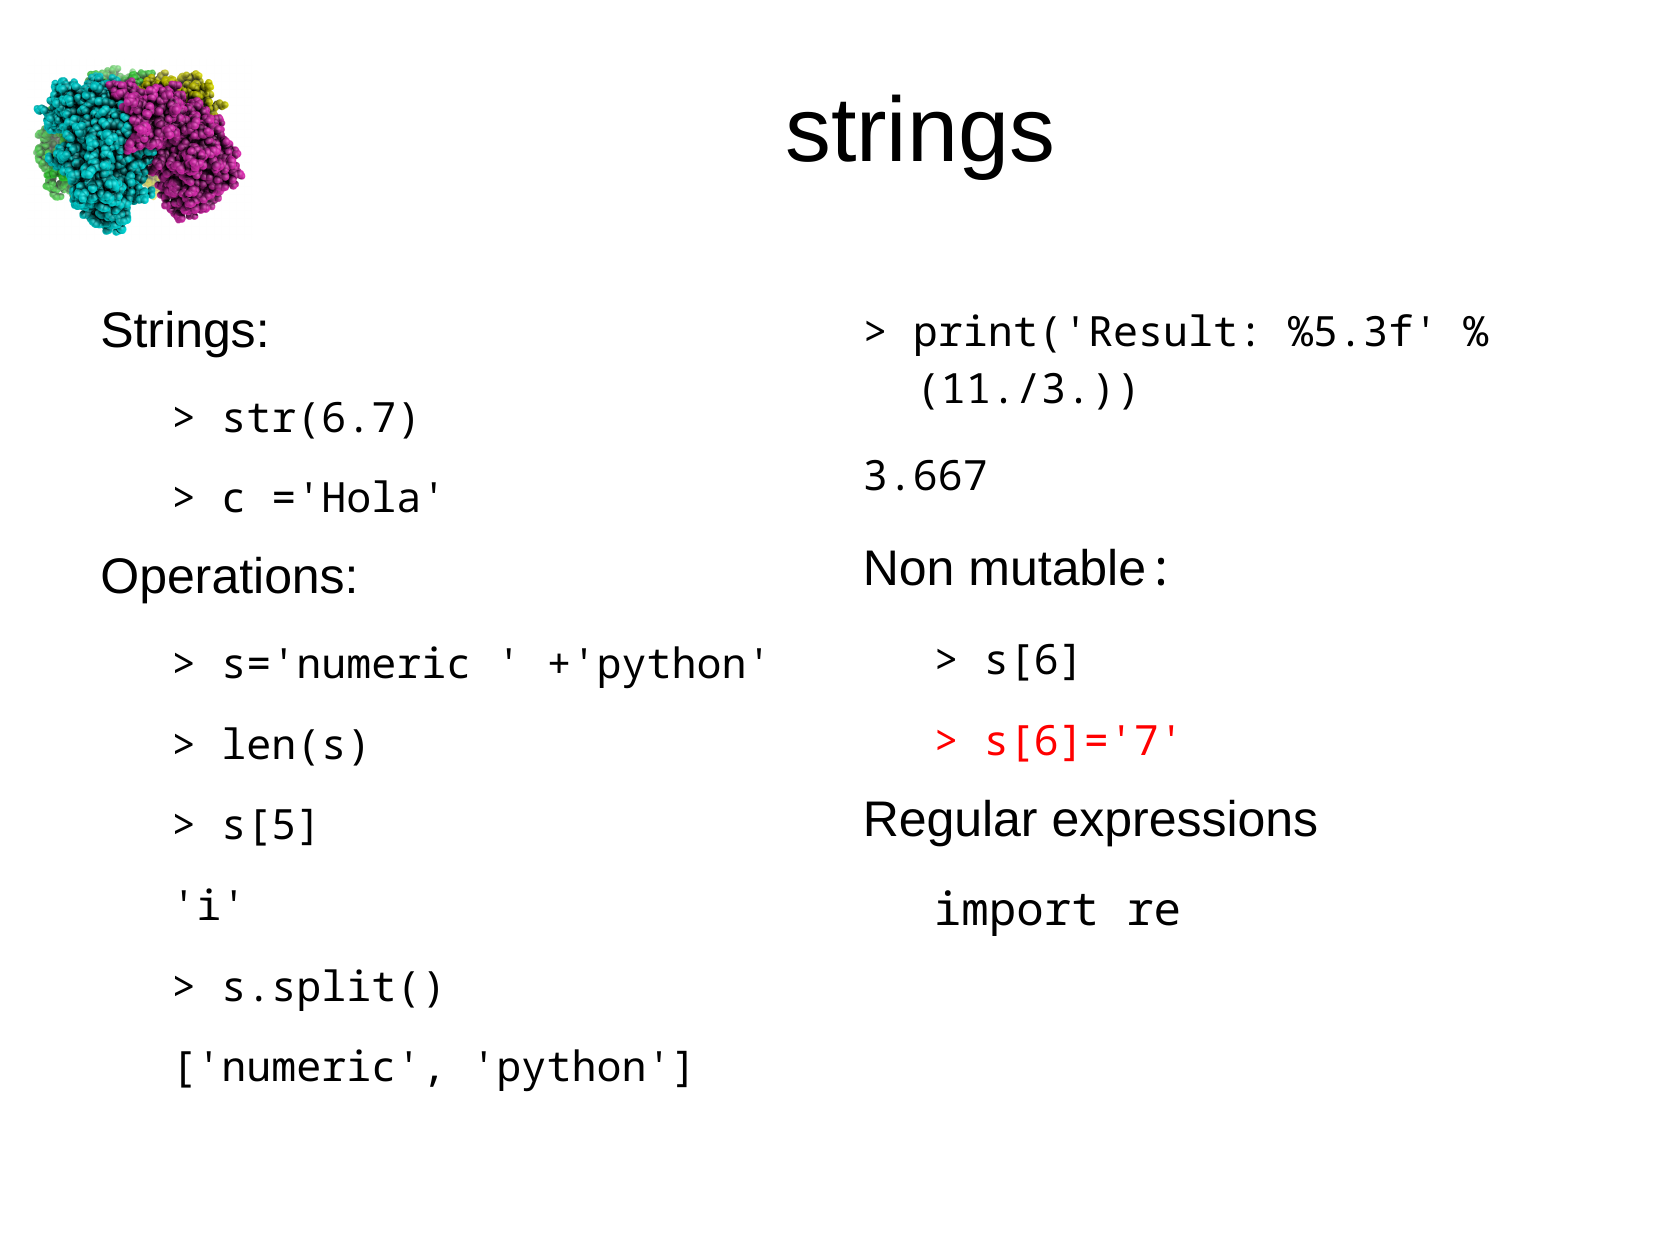

# strings
Strings:
> str(6.7)
> c ='Hola'
Operations:
> s='numeric ' +'python'
> len(s)
> s[5]
'i'
> s.split()
['numeric', 'python']
> print('Result: %5.3f' % (11./3.))
3.667
Non mutable:
> s[6]
> s[6]='7'
Regular expressions
import re